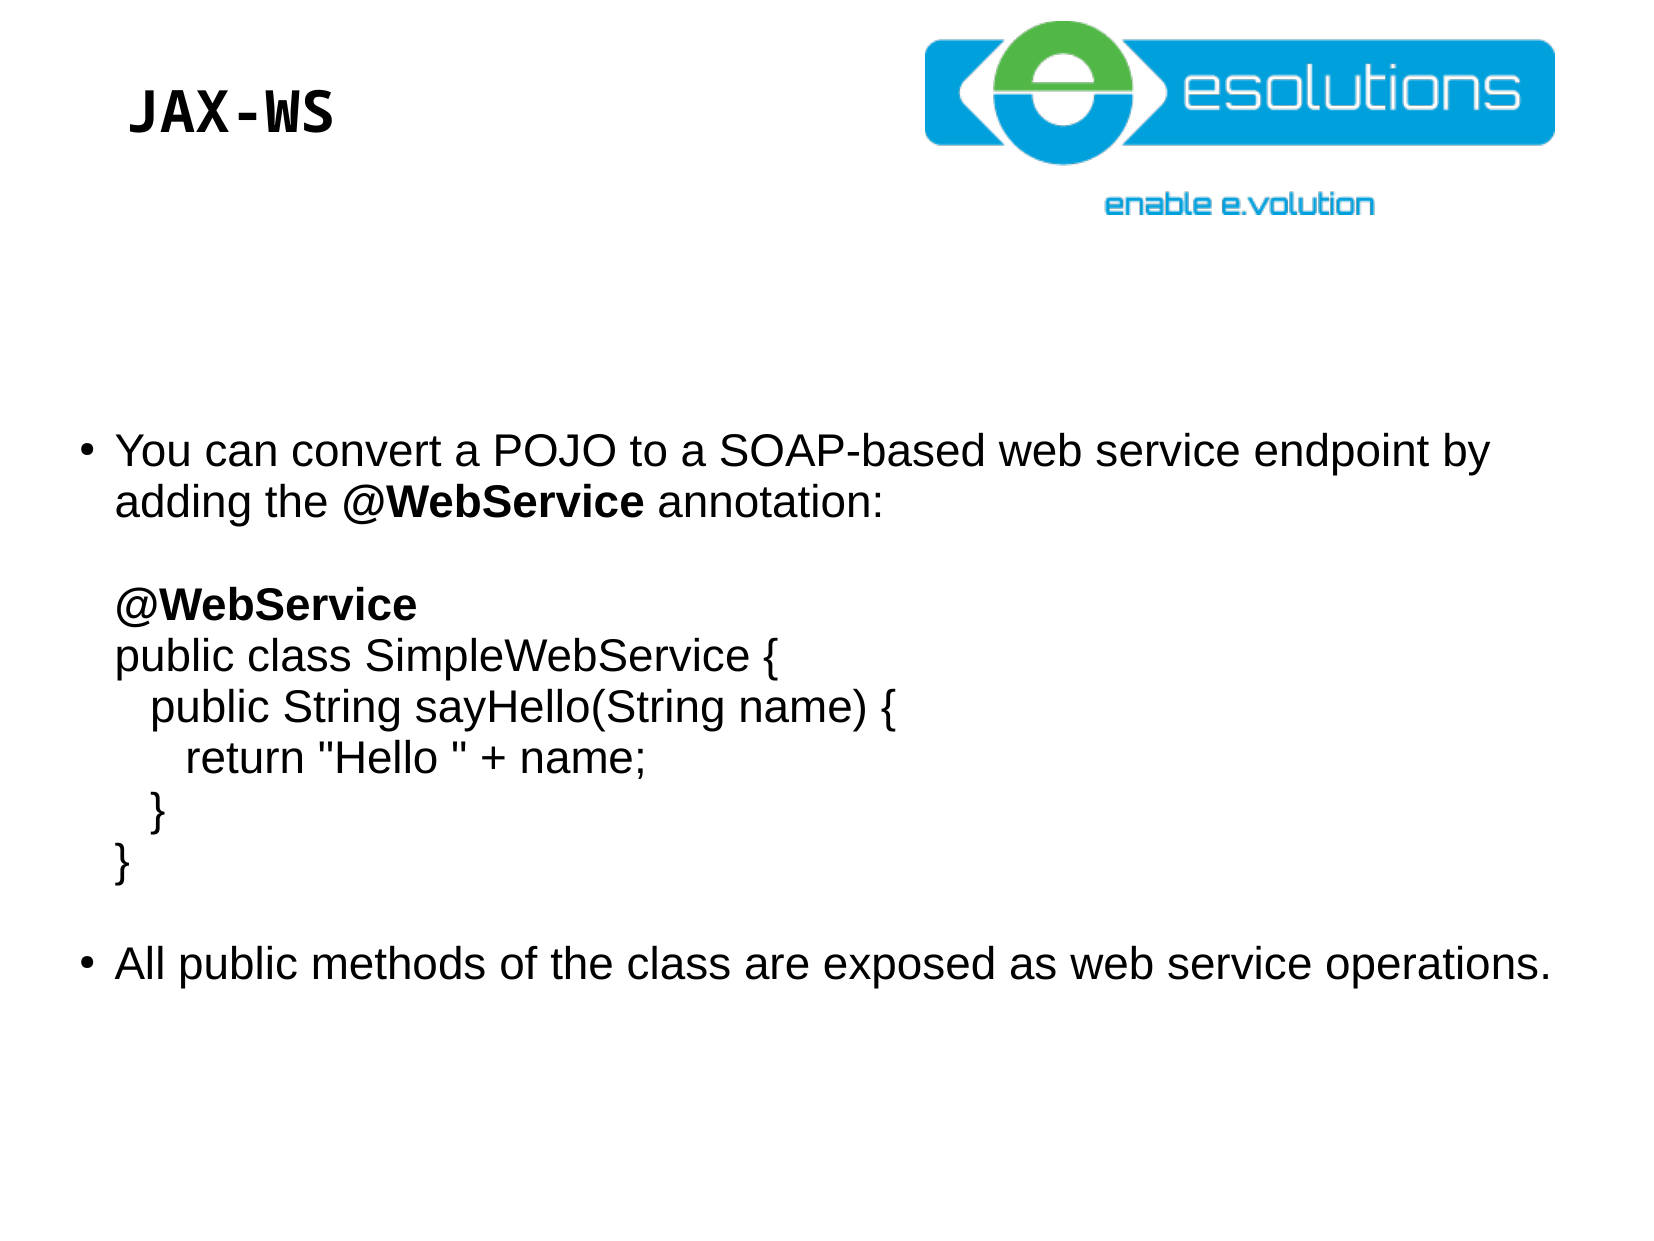

JAX-WS
# You can convert a POJO to a SOAP-based web service endpoint by adding the @WebService annotation:
@WebService
public class SimpleWebService {
public String sayHello(String name) {
return "Hello " + name;
}
}
All public methods of the class are exposed as web service operations.